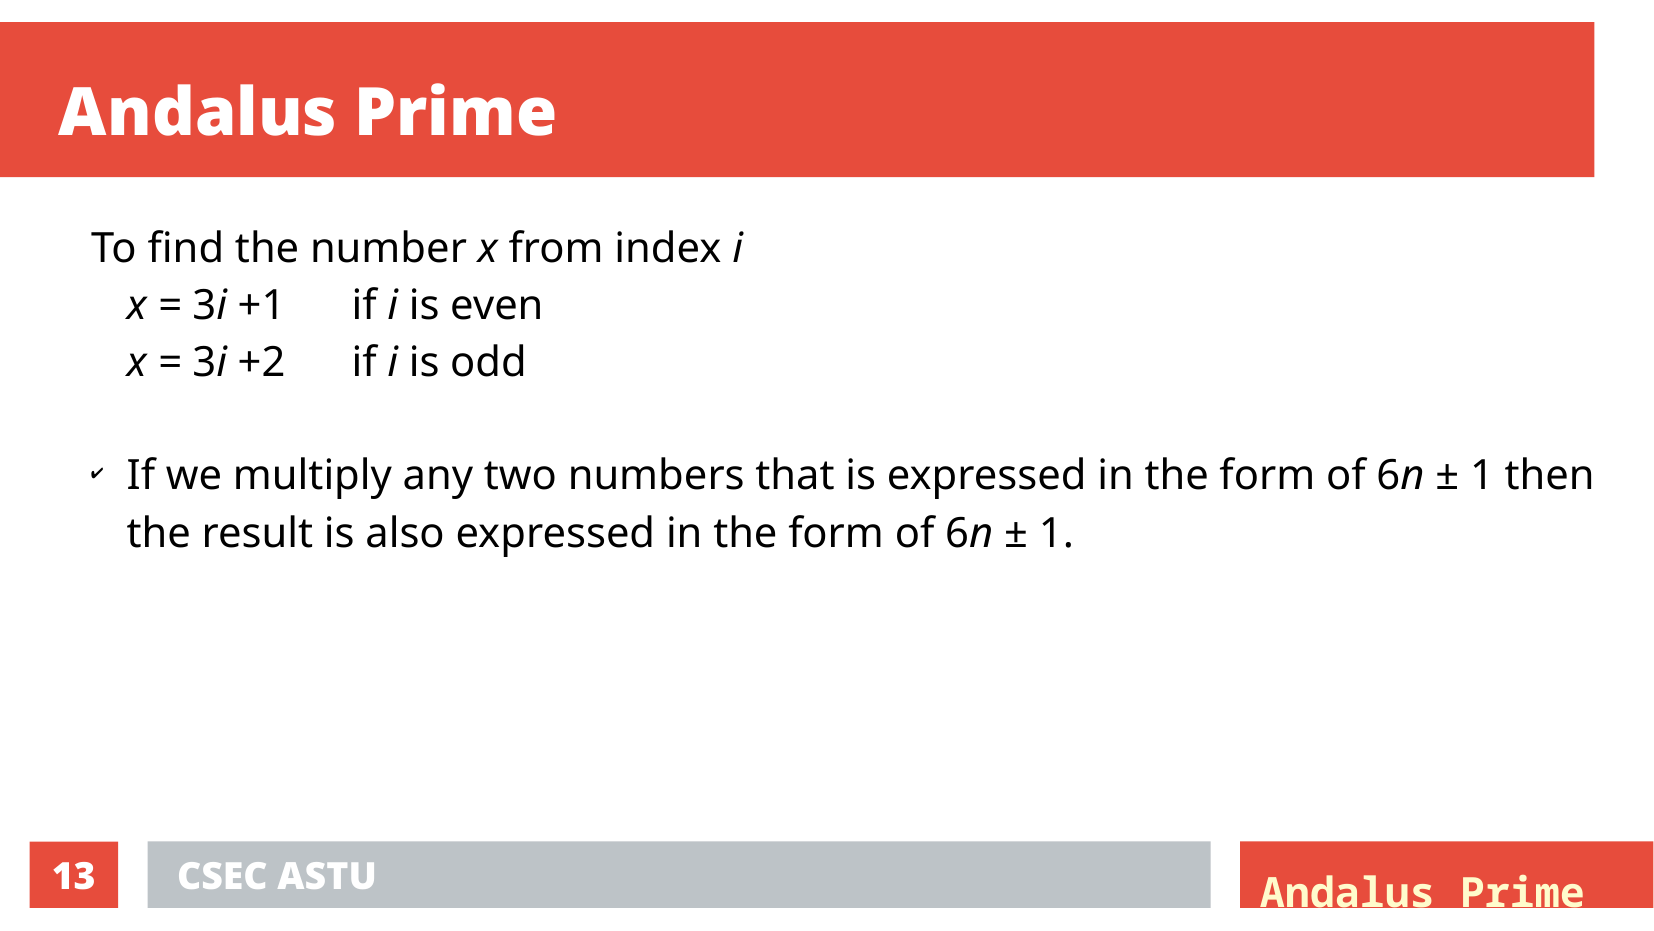

# Andalus Prime
To find the number x from index i
x = 3i +1 	if i is even
x = 3i +2 	if i is odd
If we multiply any two numbers that is expressed in the form of 6n ± 1 then the result is also expressed in the form of 6n ± 1.
13
CSEC ASTU
Andalus Prime